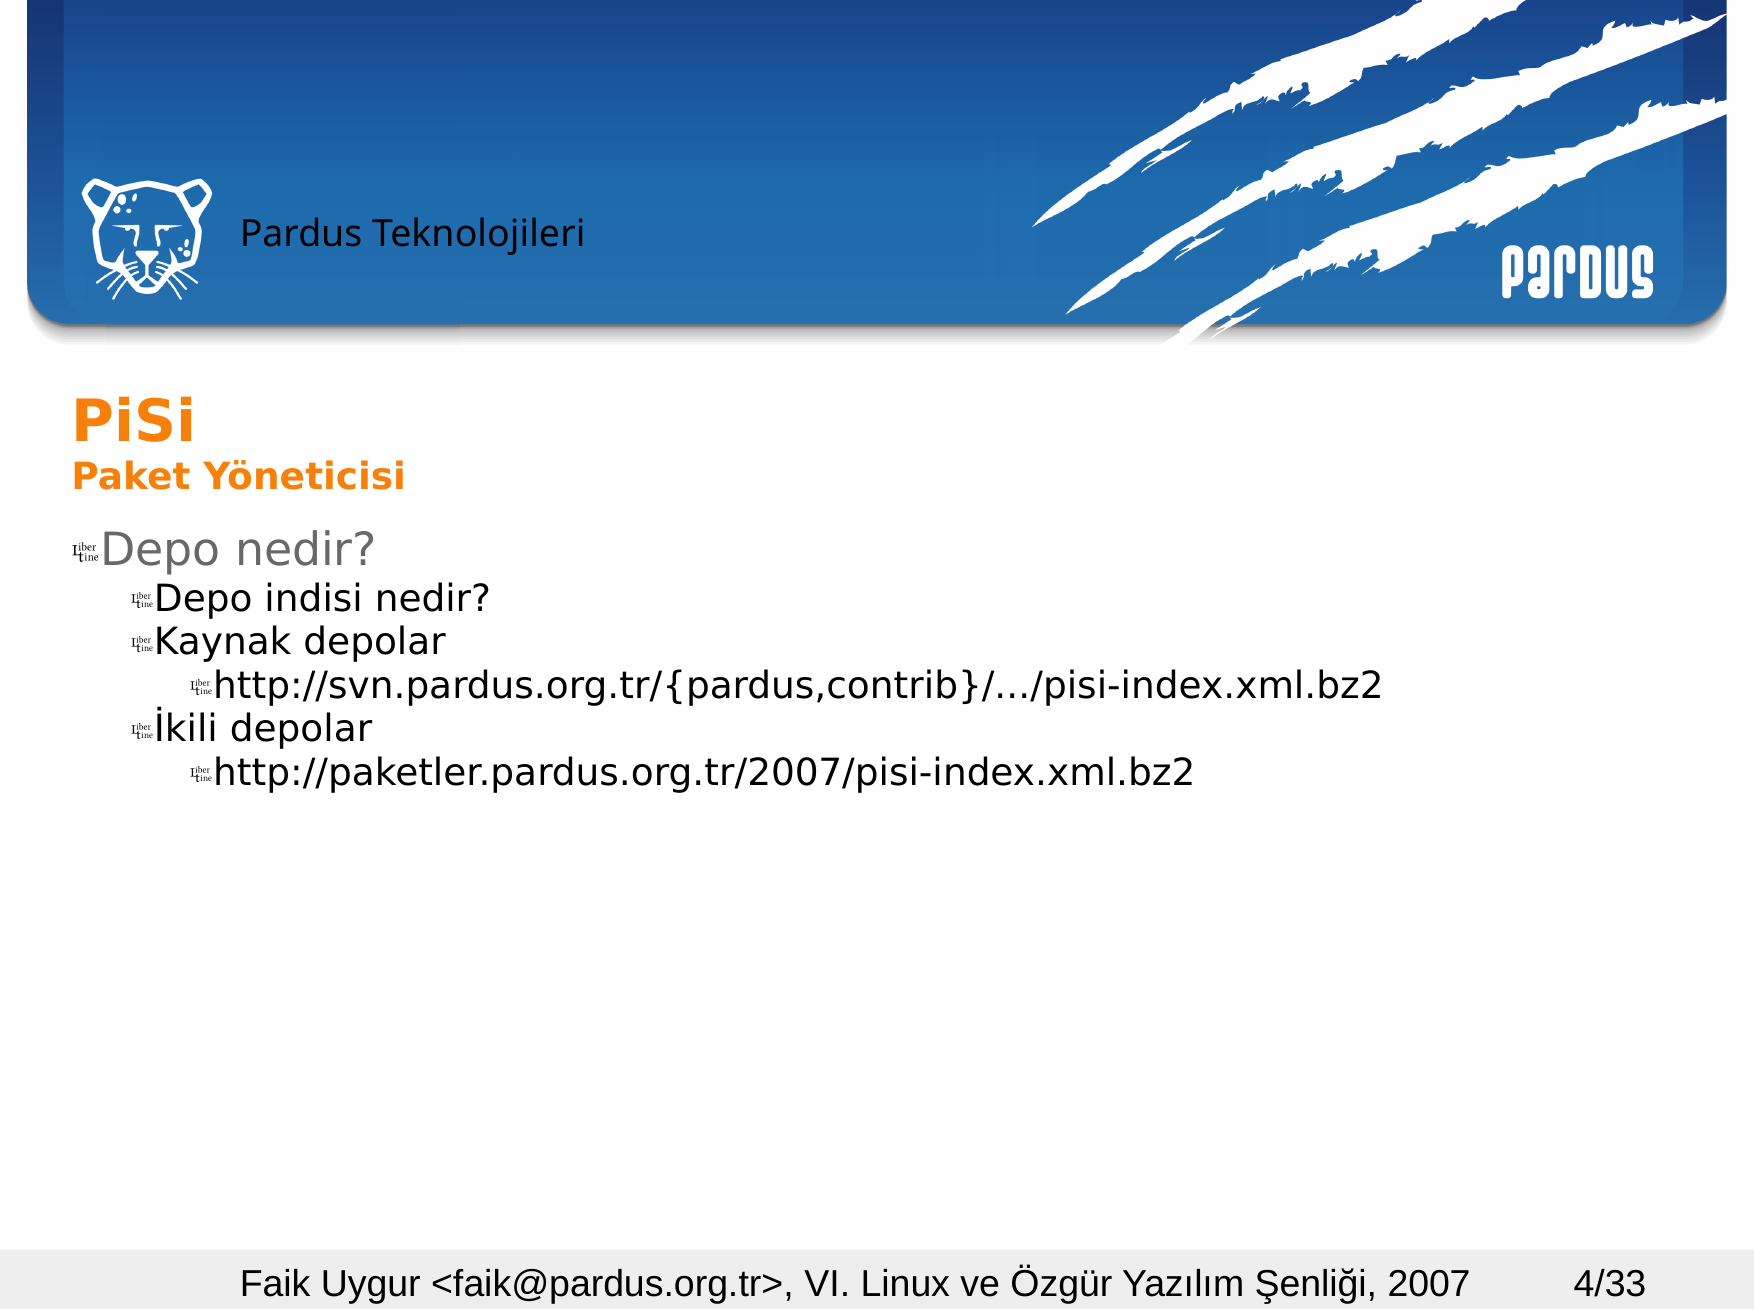

PiSi
Paket Yöneticisi
Depo nedir?
Depo indisi nedir?
Kaynak depolar
http://svn.pardus.org.tr/{pardus,contrib}/.../pisi-index.xml.bz2
İkili depolar
http://paketler.pardus.org.tr/2007/pisi-index.xml.bz2